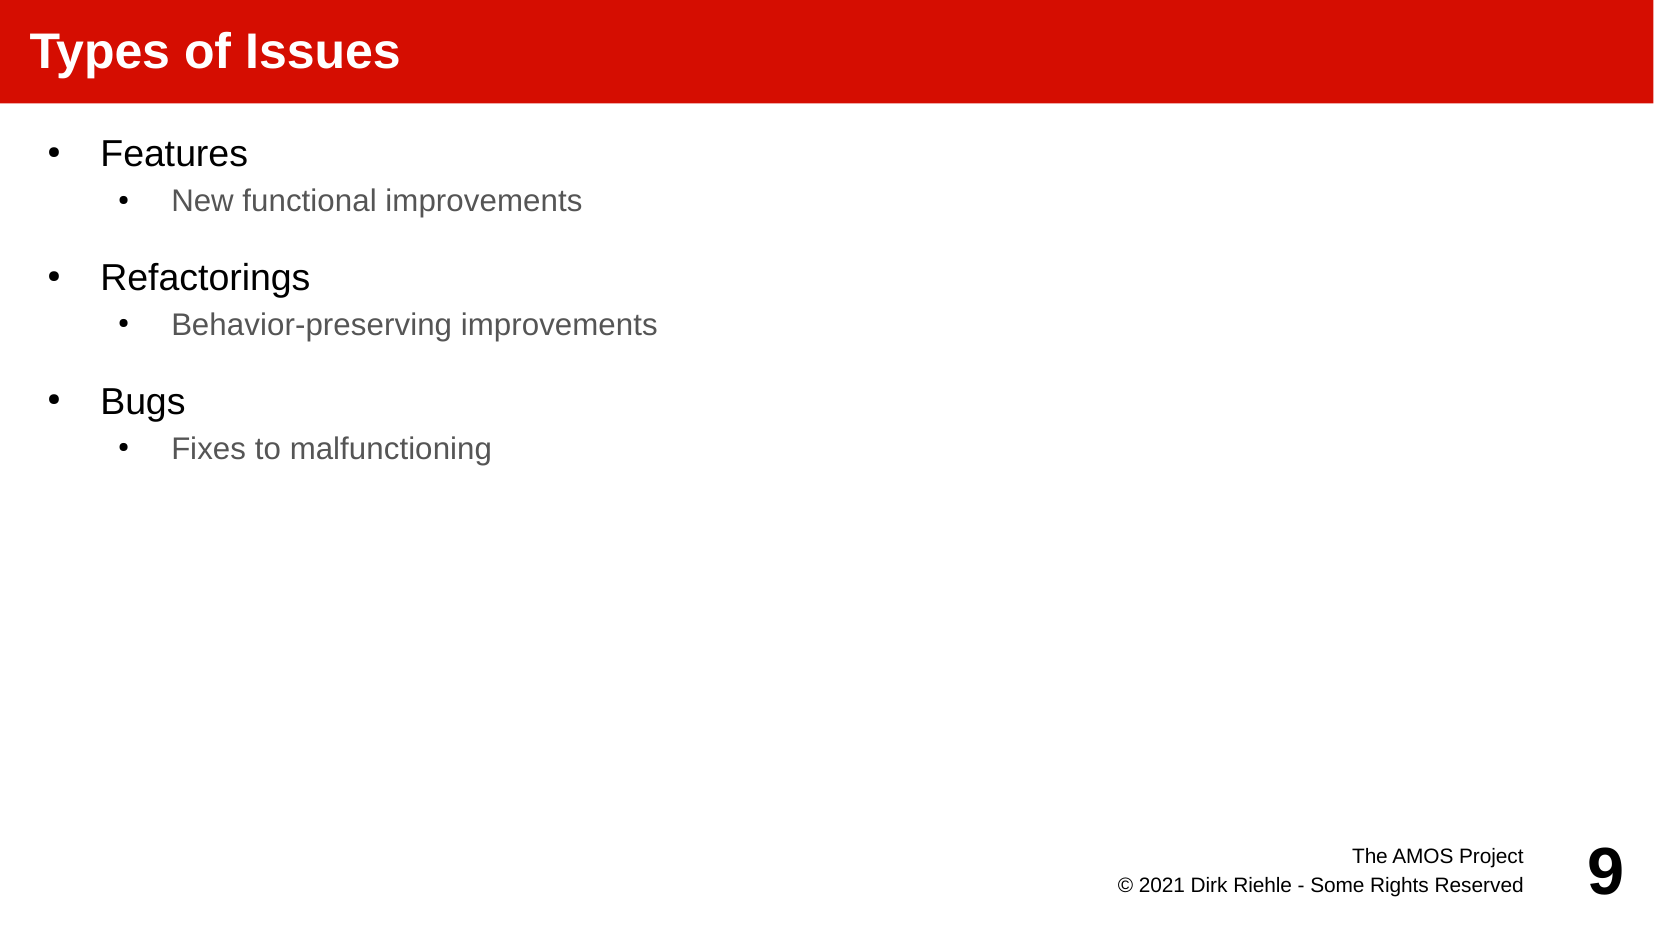

# Types of Issues
Features
New functional improvements
Refactorings
Behavior-preserving improvements
Bugs
Fixes to malfunctioning
The AMOS Project
9
© 2021 Dirk Riehle - Some Rights Reserved